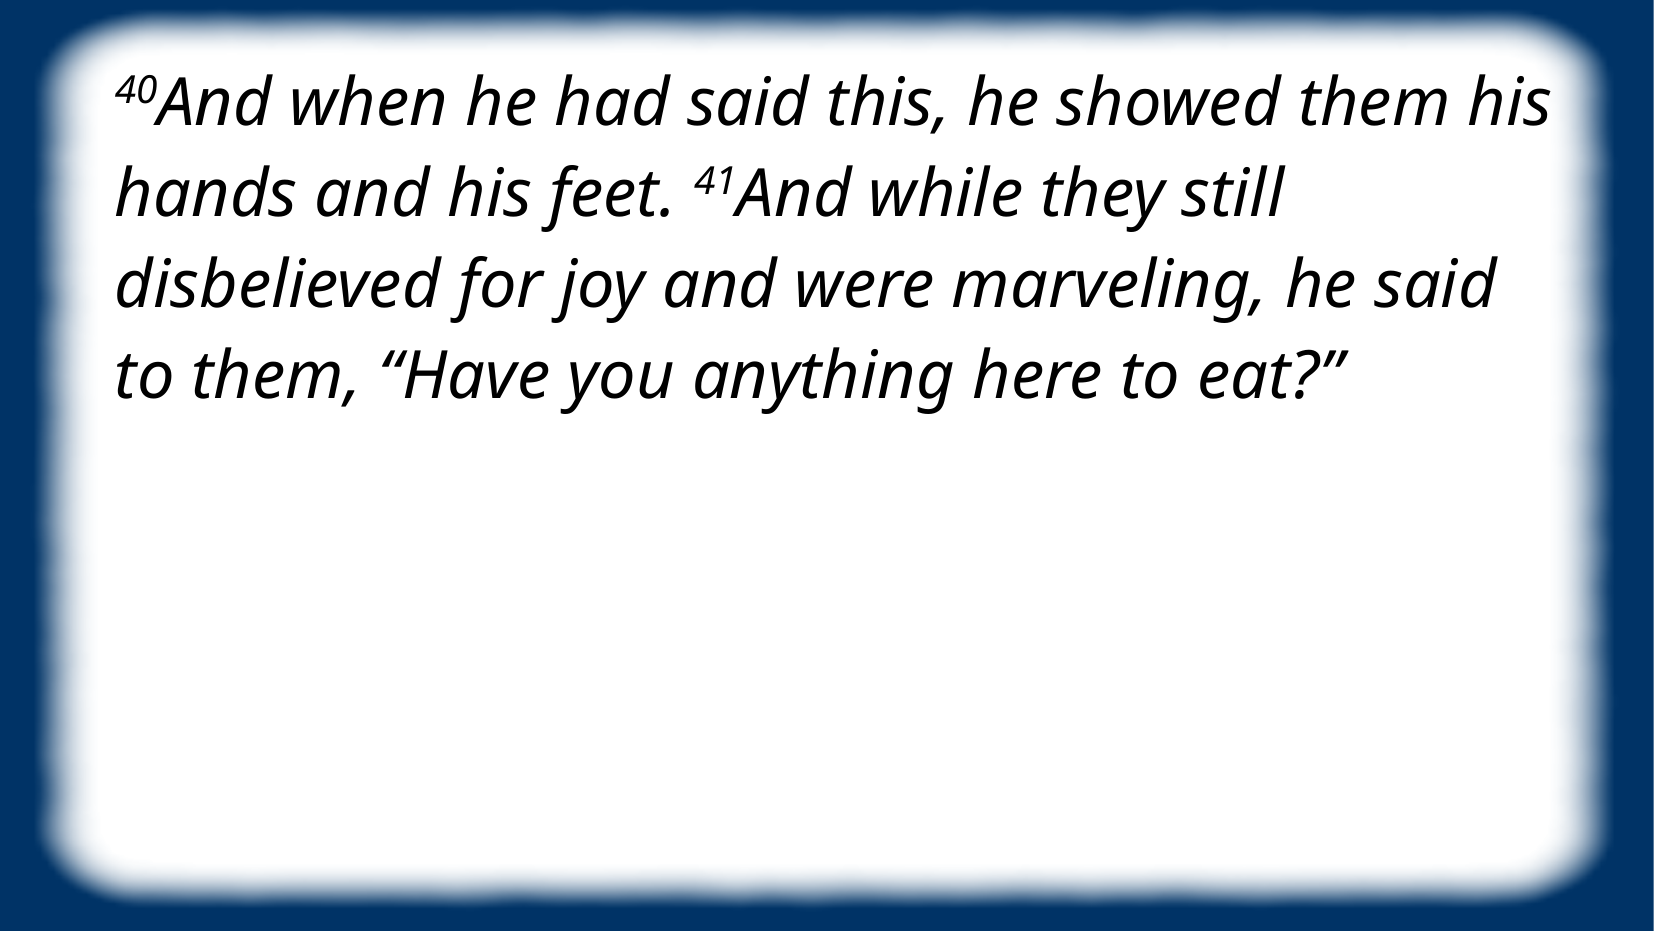

40And when he had said this, he showed them his hands and his feet. 41And while they still disbelieved for joy and were marveling, he said to them, “Have you anything here to eat?”